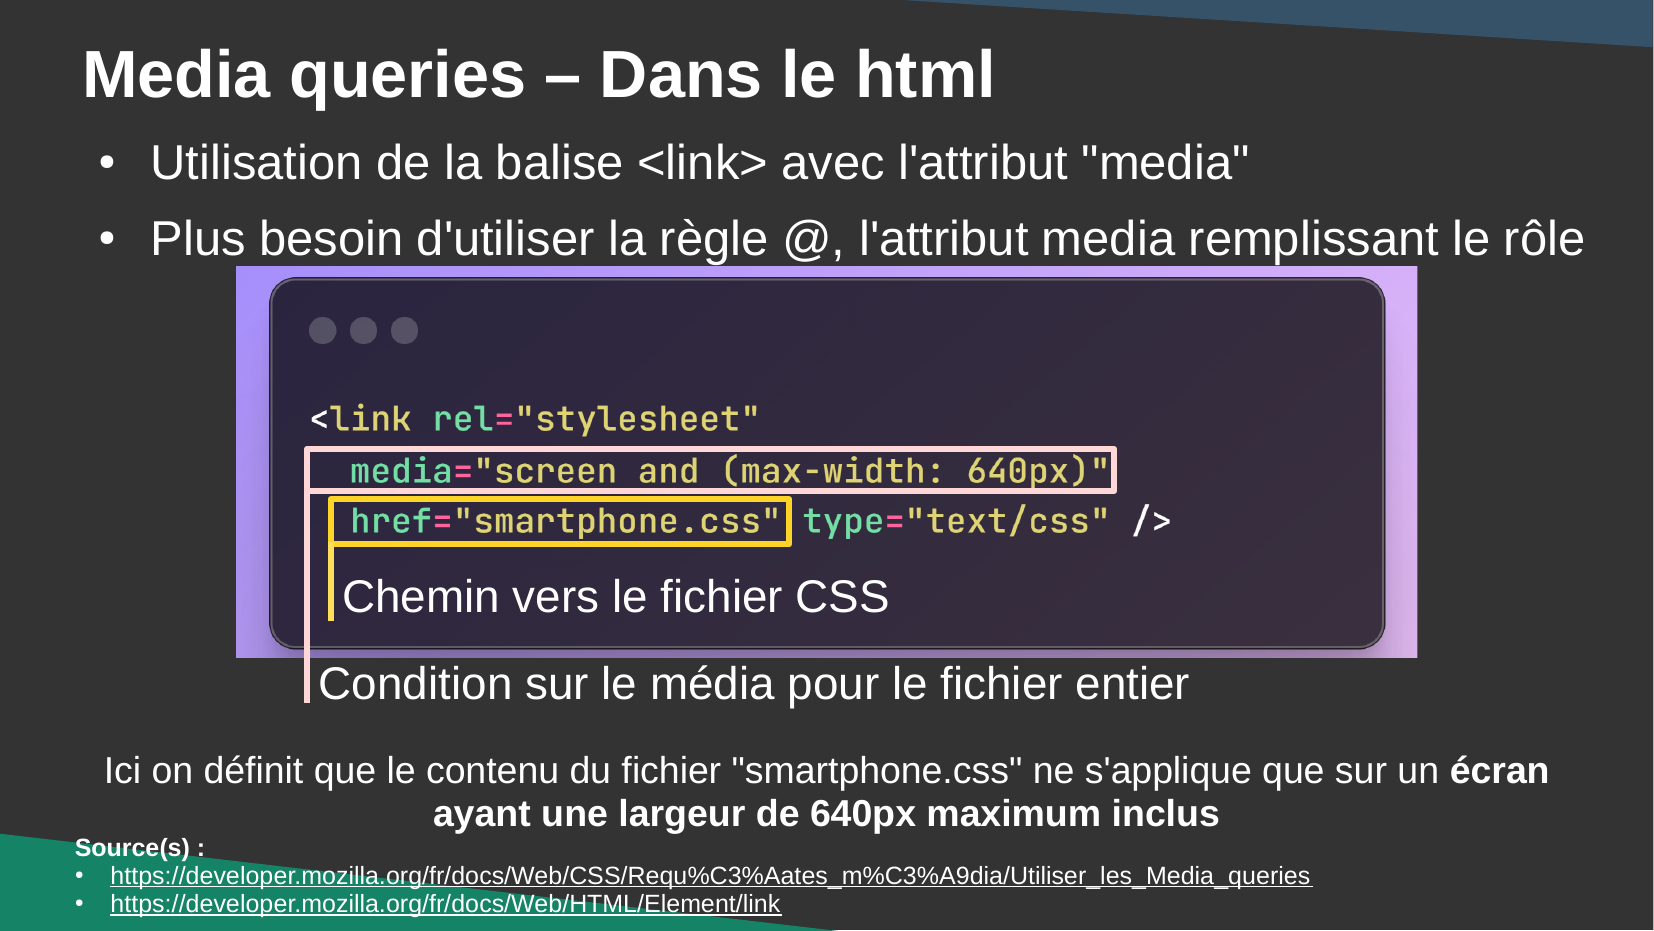

# Media queries – Dans le html
Utilisation de la balise <link> avec l'attribut "media"
Plus besoin d'utiliser la règle @, l'attribut media remplissant le rôle
Chemin vers le fichier CSS
Condition sur le média pour le fichier entier
Ici on définit que le contenu du fichier "smartphone.css" ne s'applique que sur un écran ayant une largeur de 640px maximum inclus
Source(s) :
https://developer.mozilla.org/fr/docs/Web/CSS/Requ%C3%Aates_m%C3%A9dia/Utiliser_les_Media_queries
https://developer.mozilla.org/fr/docs/Web/HTML/Element/link